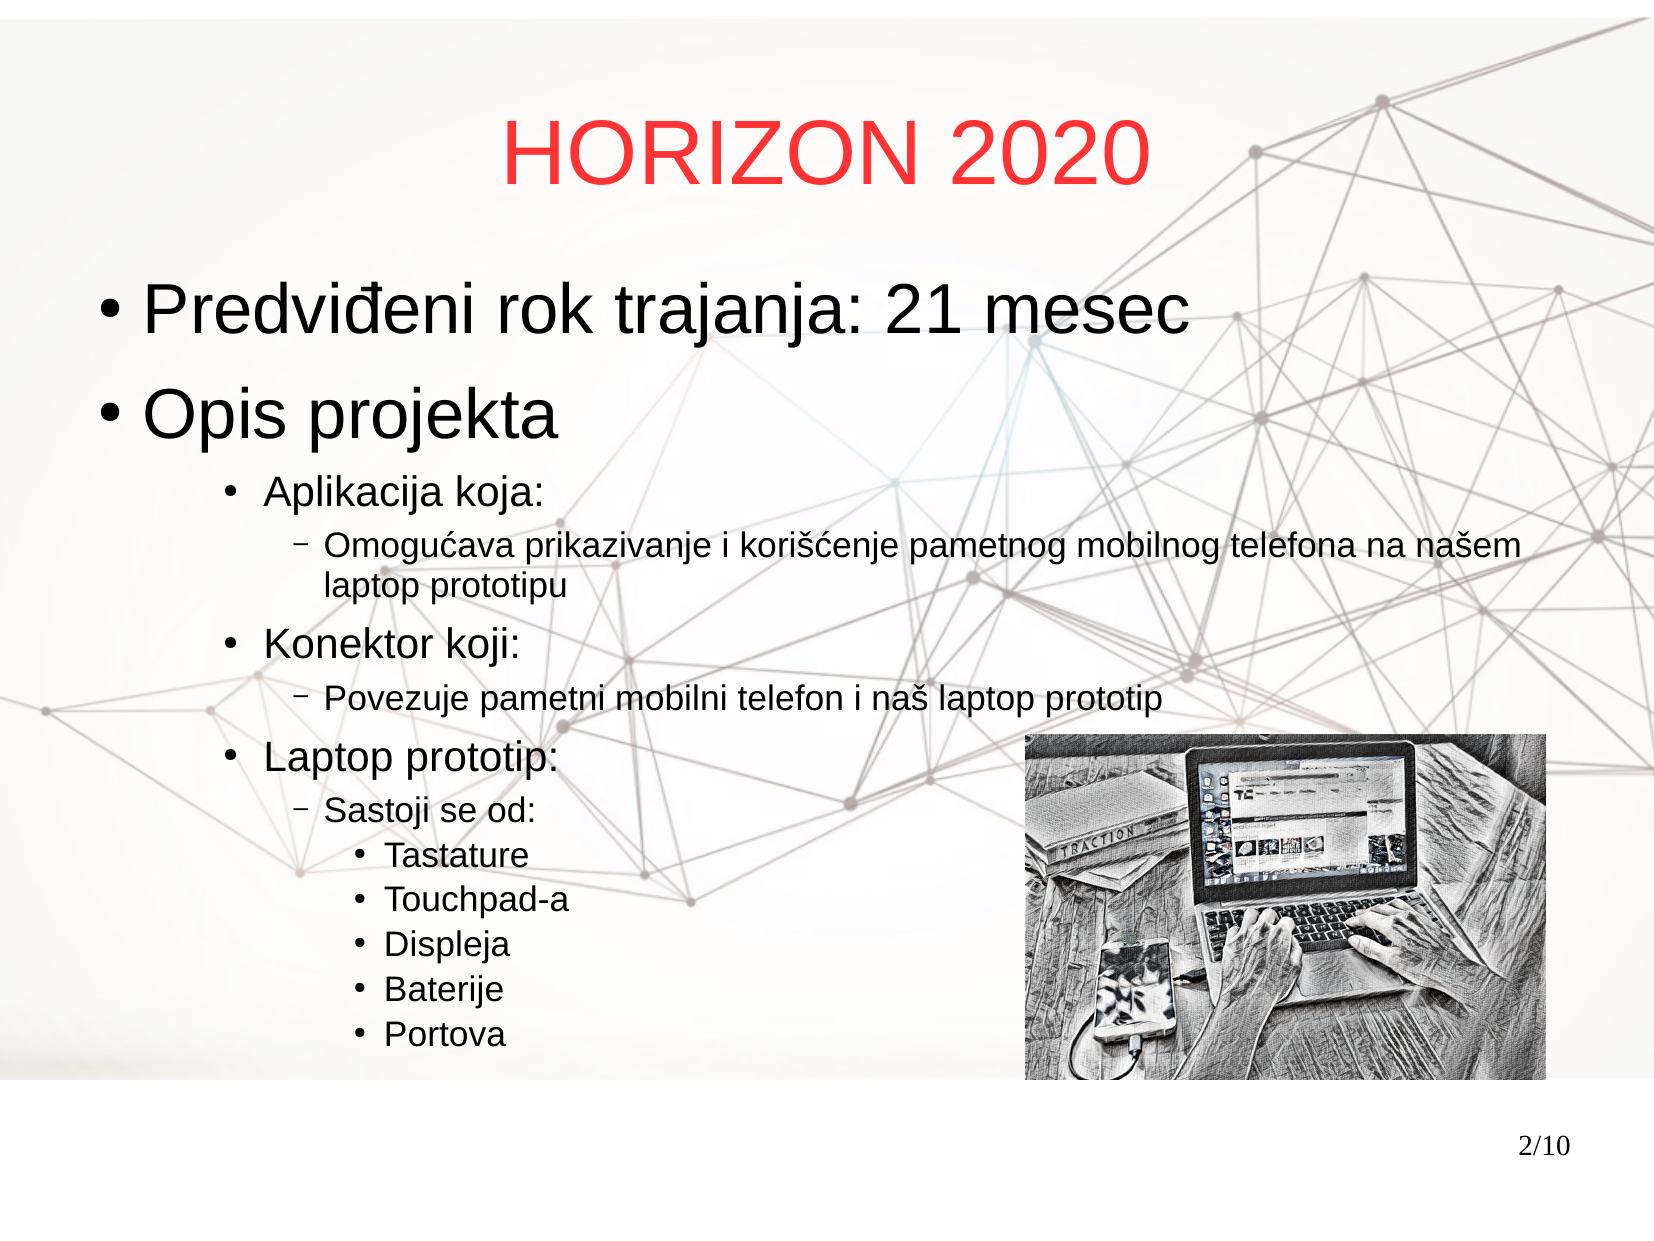

# HORIZON 2020
Predviđeni rok trajanja: 21 mesec
Opis projekta
Aplikacija koja:
Omogućava prikazivanje i korišćenje pametnog mobilnog telefona na našem laptop prototipu
Konektor koji:
Povezuje pametni mobilni telefon i naš laptop prototip
Laptop prototip:
Sastoji se od:
Tastature
Touchpad-a
Displeja
Baterije
Portova
2